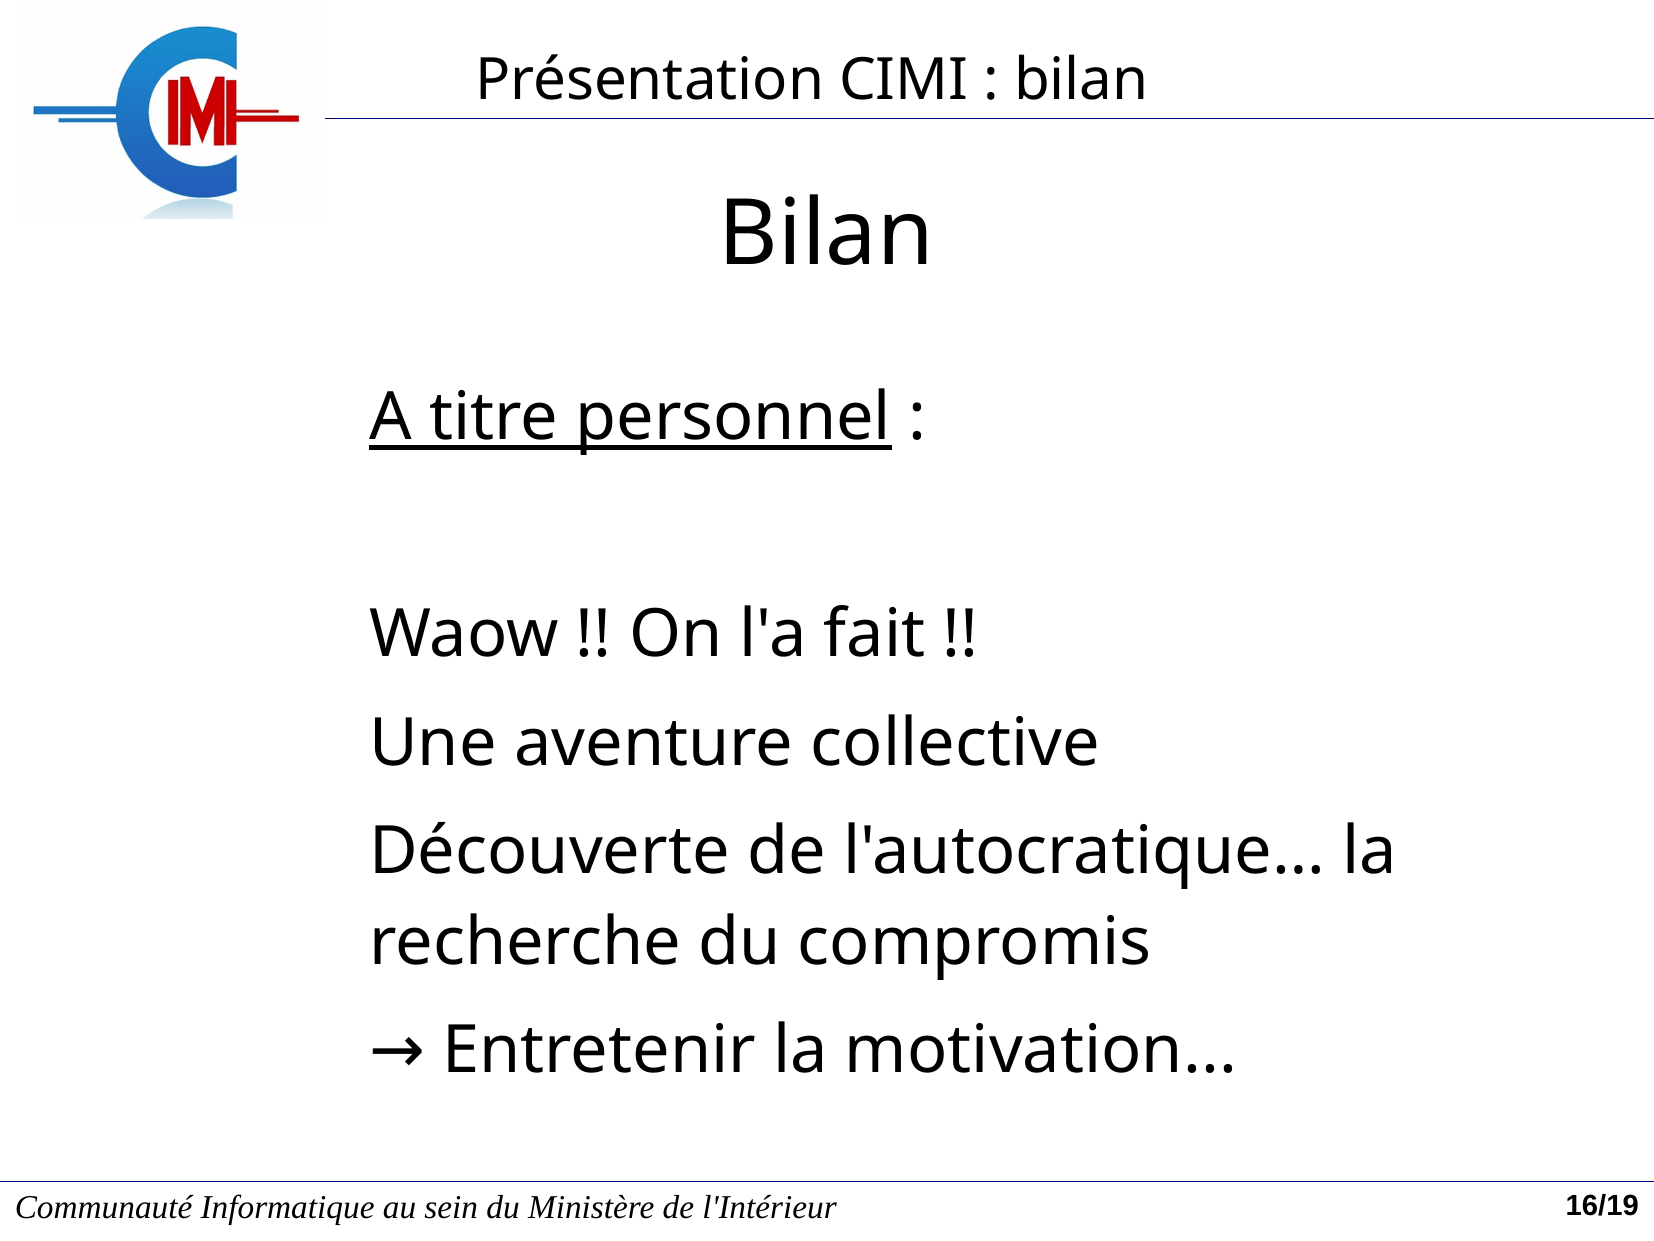

Présentation CIMI : bilan
Bilan
A titre personnel :
Waow !! On l'a fait !!
Une aventure collective
Découverte de l'autocratique… la recherche du compromis
→ Entretenir la motivation...